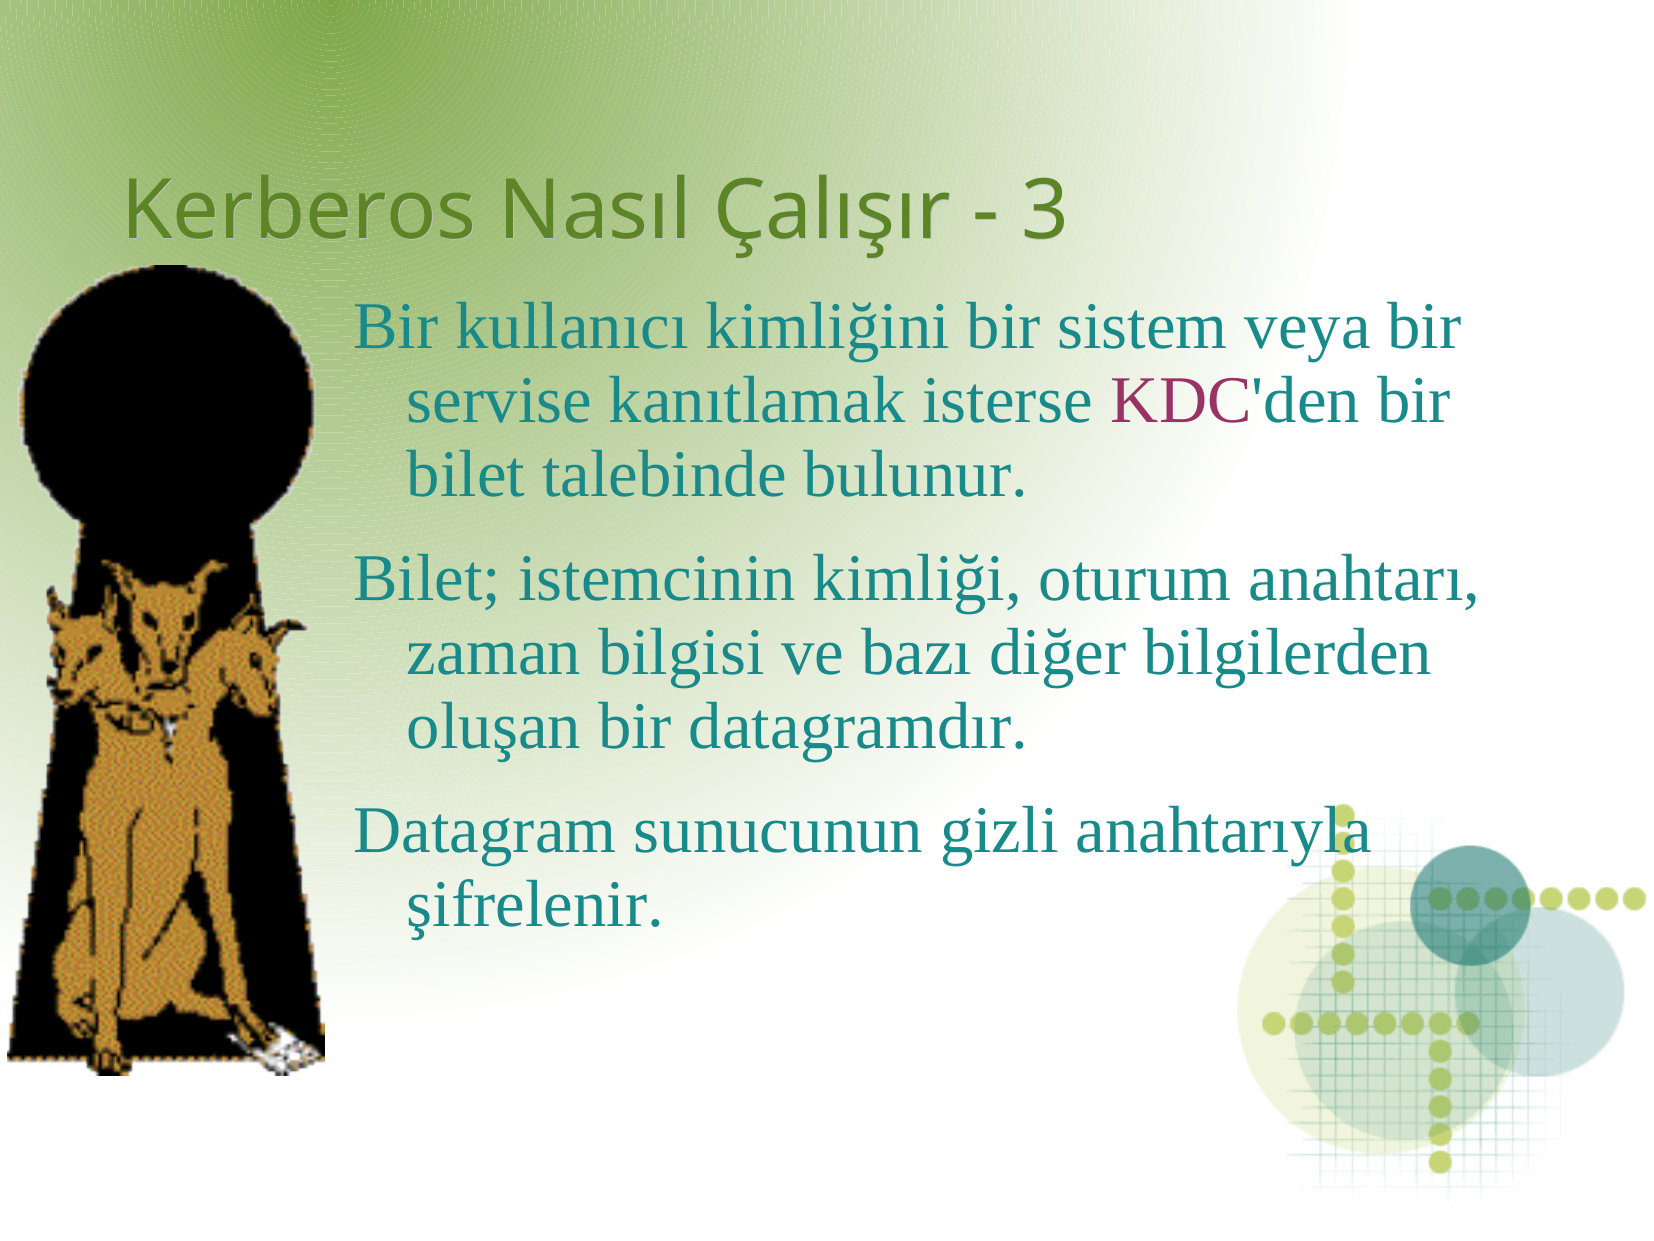

# Kerberos Nasıl Çalışır - 3
Bir kullanıcı kimliğini bir sistem veya bir servise kanıtlamak isterse KDC'den bir bilet talebinde bulunur.
Bilet; istemcinin kimliği, oturum anahtarı, zaman bilgisi ve bazı diğer bilgilerden oluşan bir datagramdır.
Datagram sunucunun gizli anahtarıyla şifrelenir.